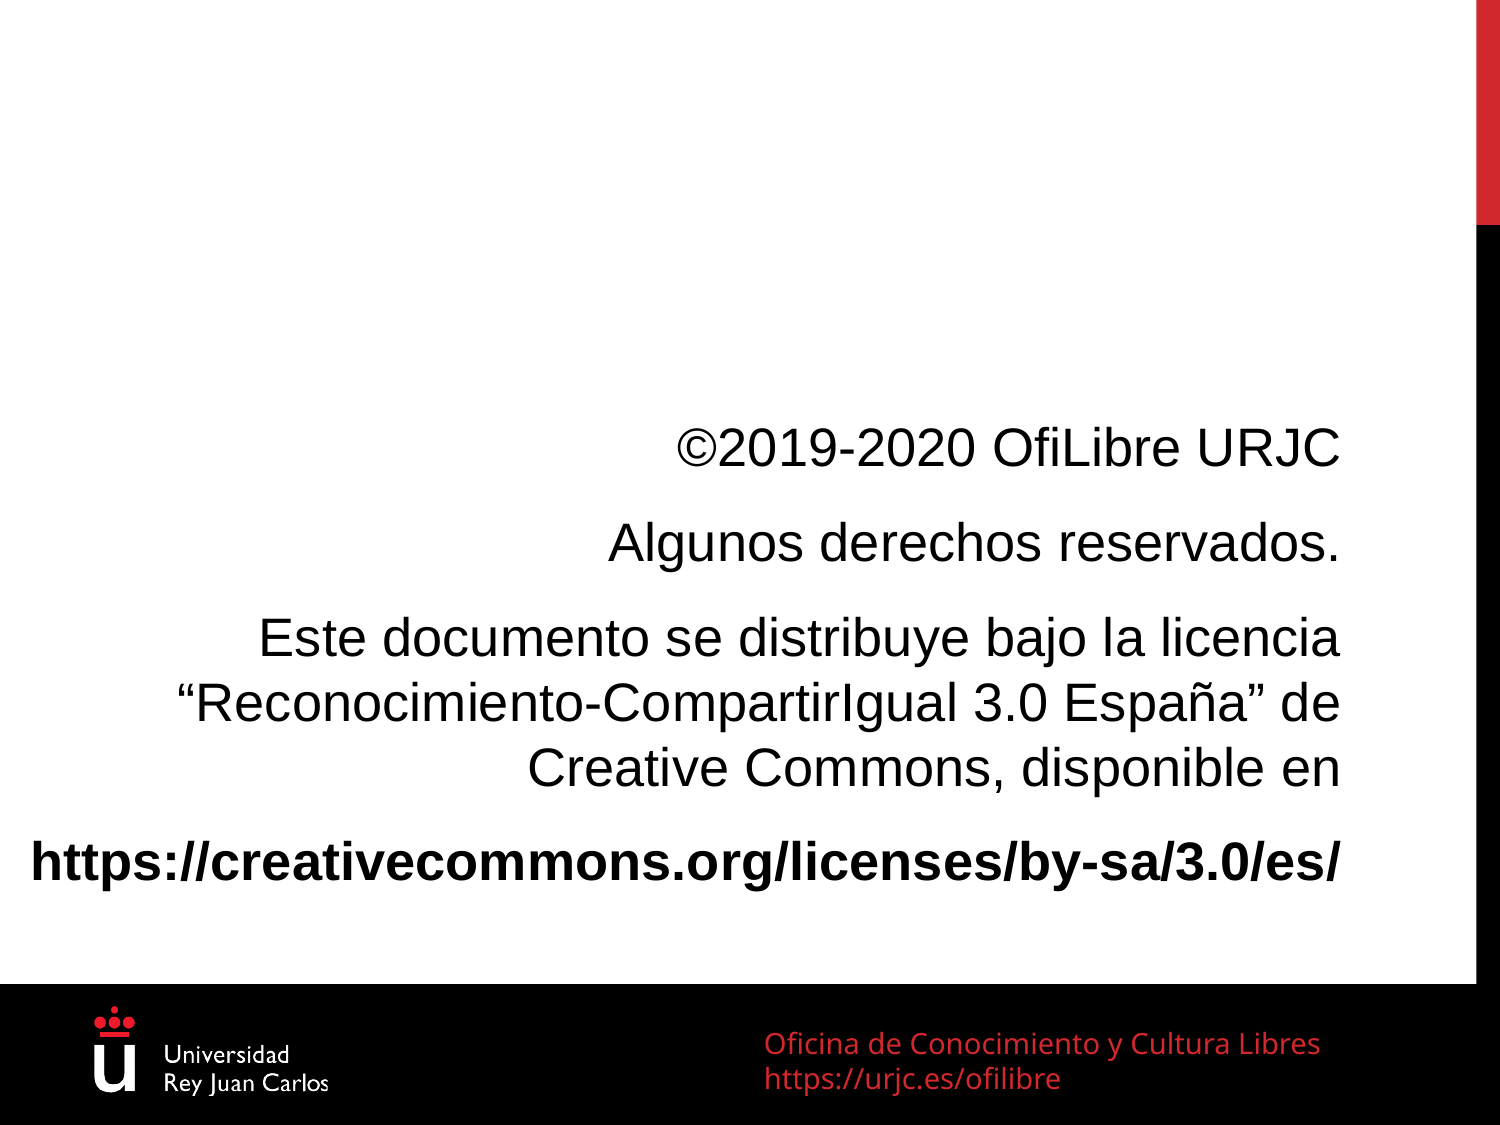

# ©2019-2020 OfiLibre URJC
Algunos derechos reservados.
Este documento se distribuye bajo la licencia “Reconocimiento-CompartirIgual 3.0 España” de Creative Commons, disponible en
https://creativecommons.org/licenses/by-sa/3.0/es/
Oficina de Conocimiento y Cultura Libres
https://urjc.es/ofilibre